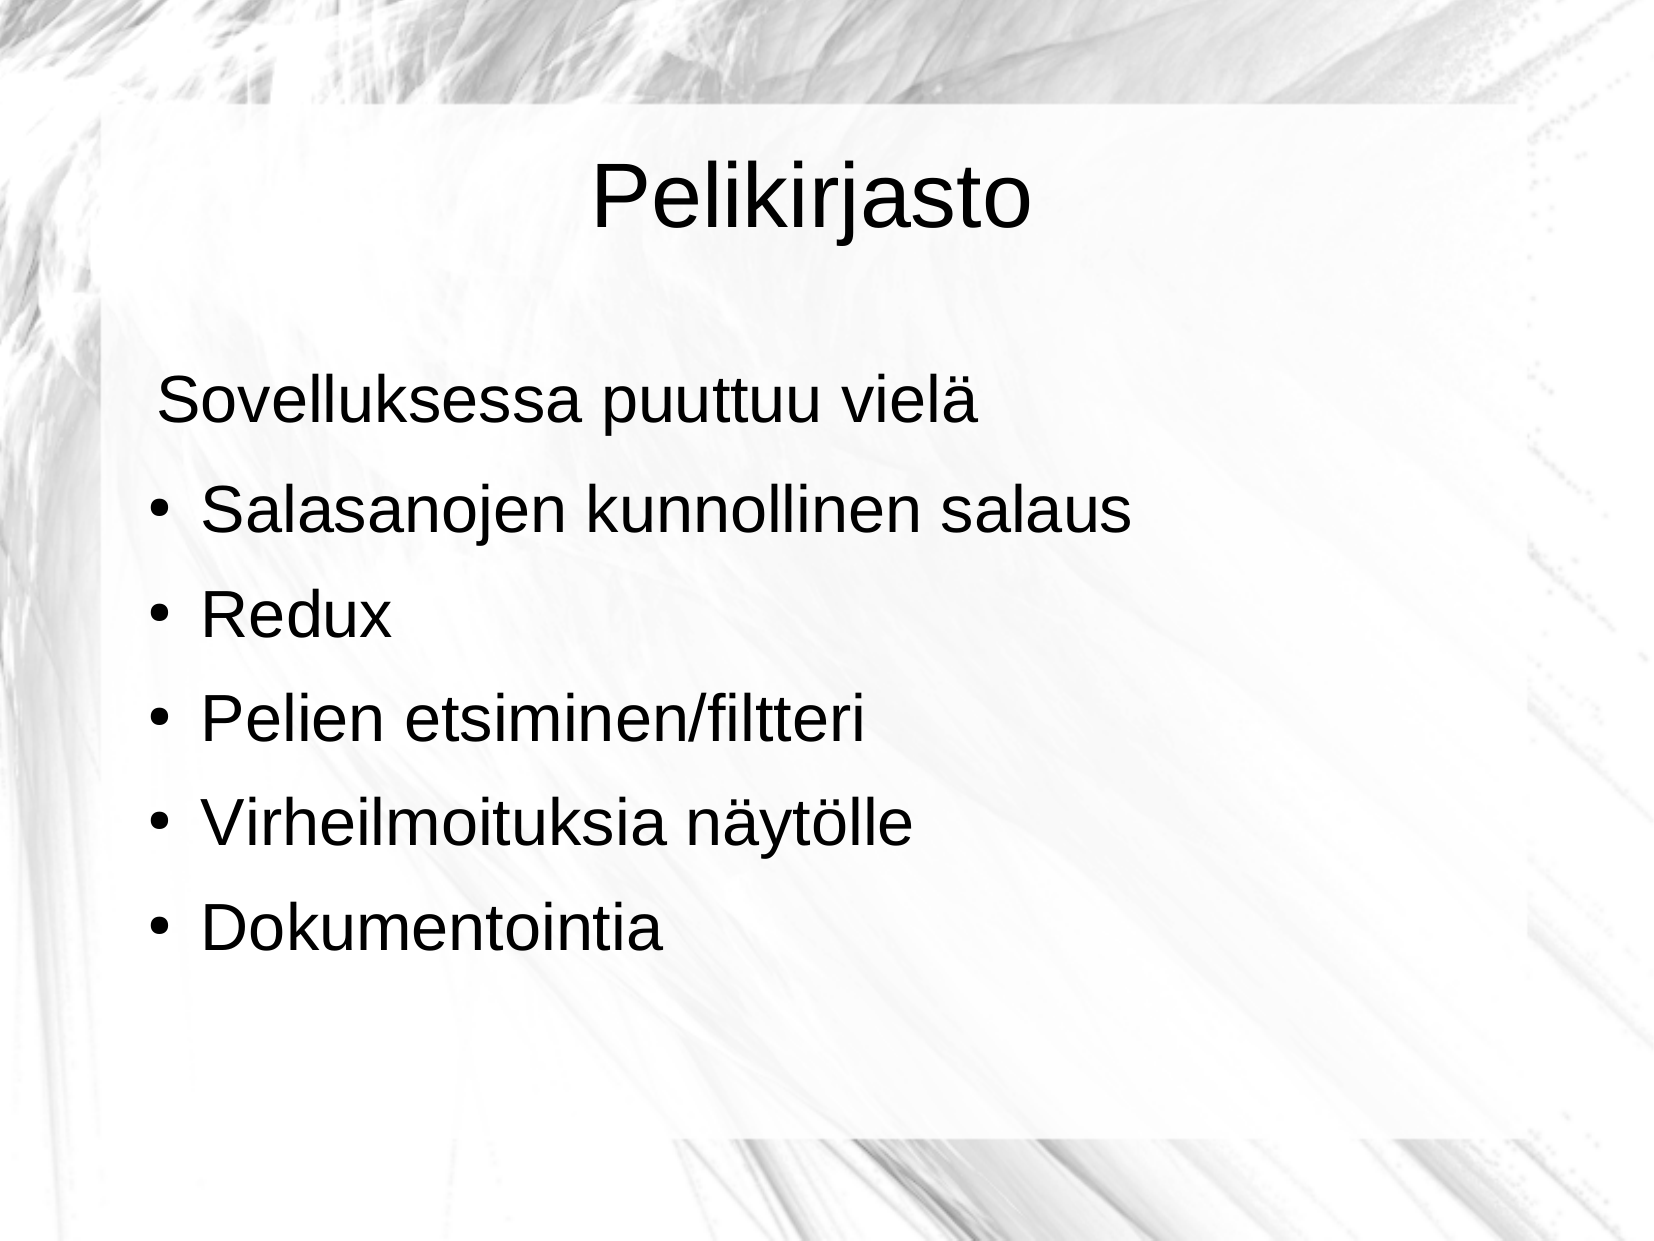

# Pelikirjasto
Sovelluksessa puuttuu vielä
Salasanojen kunnollinen salaus
Redux
Pelien etsiminen/filtteri
Virheilmoituksia näytölle
Dokumentointia